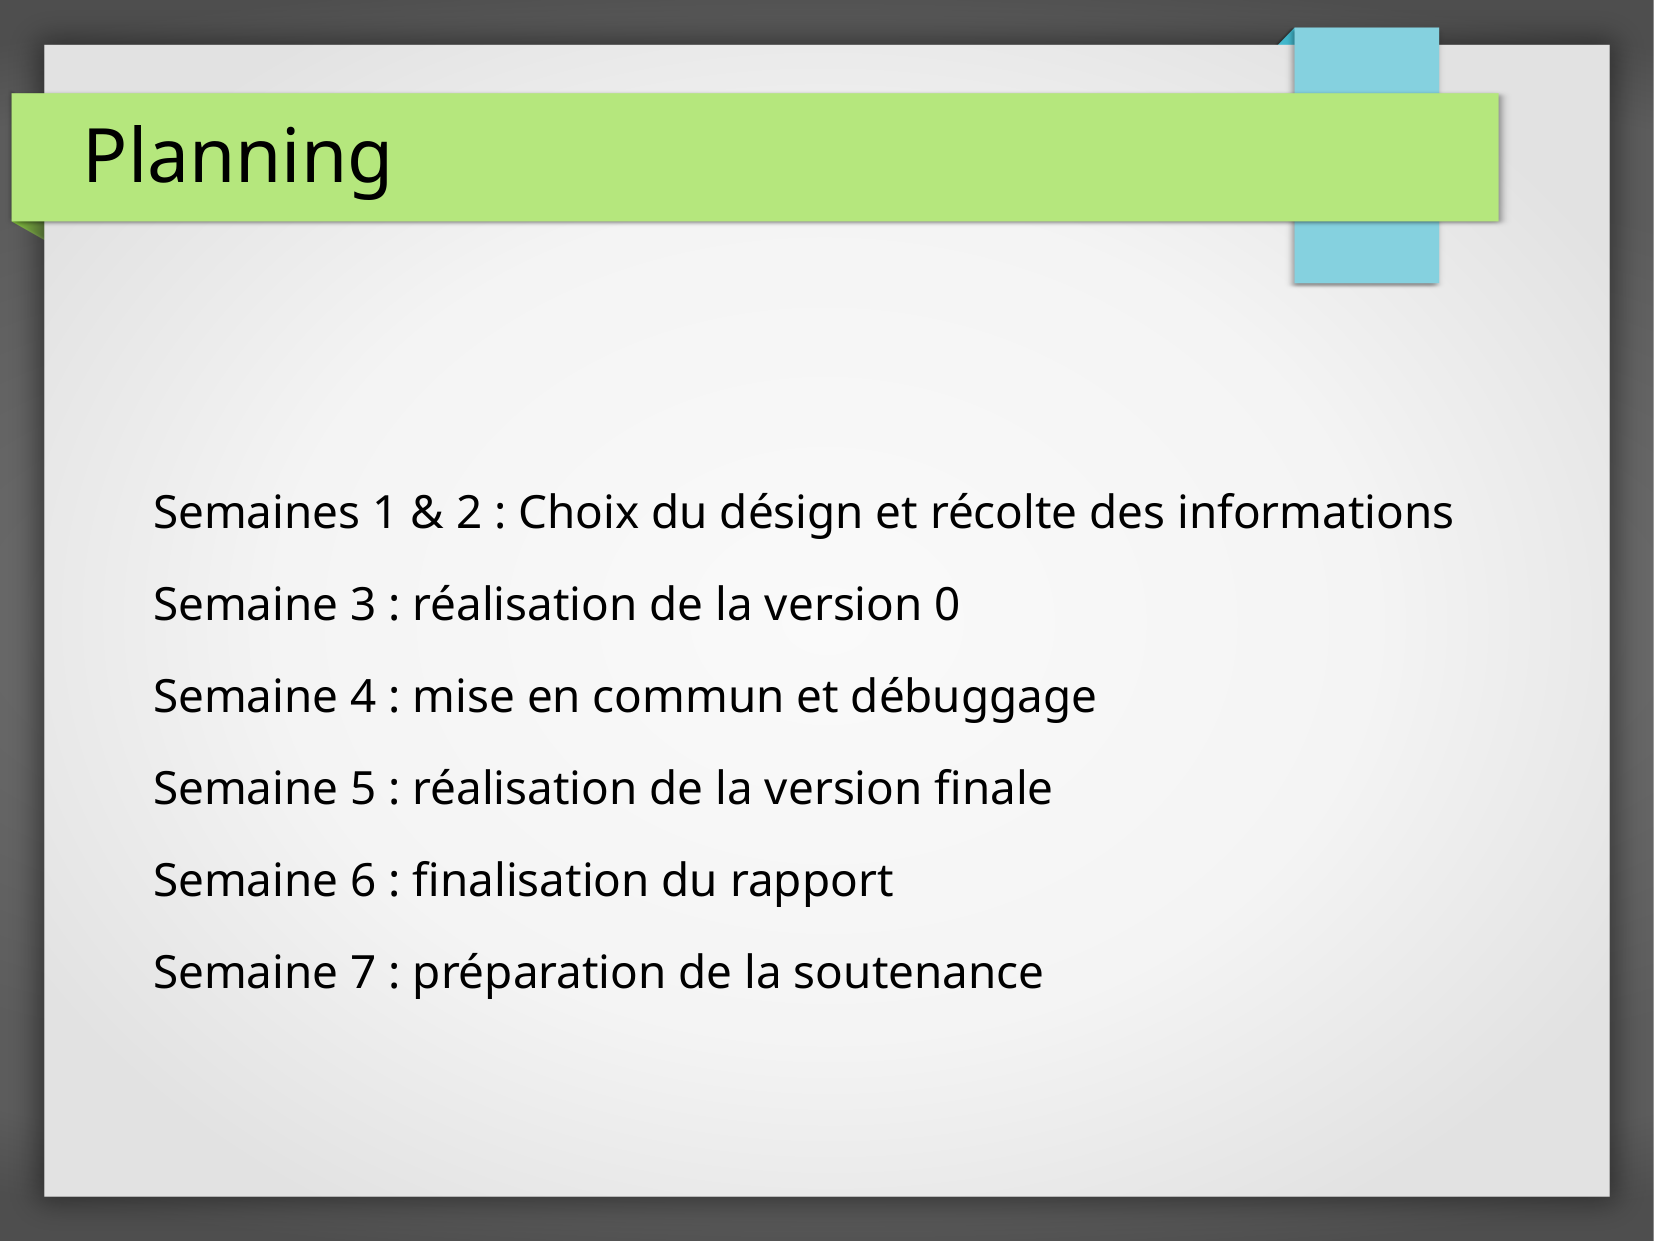

# Planning
Semaines 1 & 2 : Choix du désign et récolte des informations
Semaine 3 : réalisation de la version 0
Semaine 4 : mise en commun et débuggage
Semaine 5 : réalisation de la version finale
Semaine 6 : finalisation du rapport
Semaine 7 : préparation de la soutenance